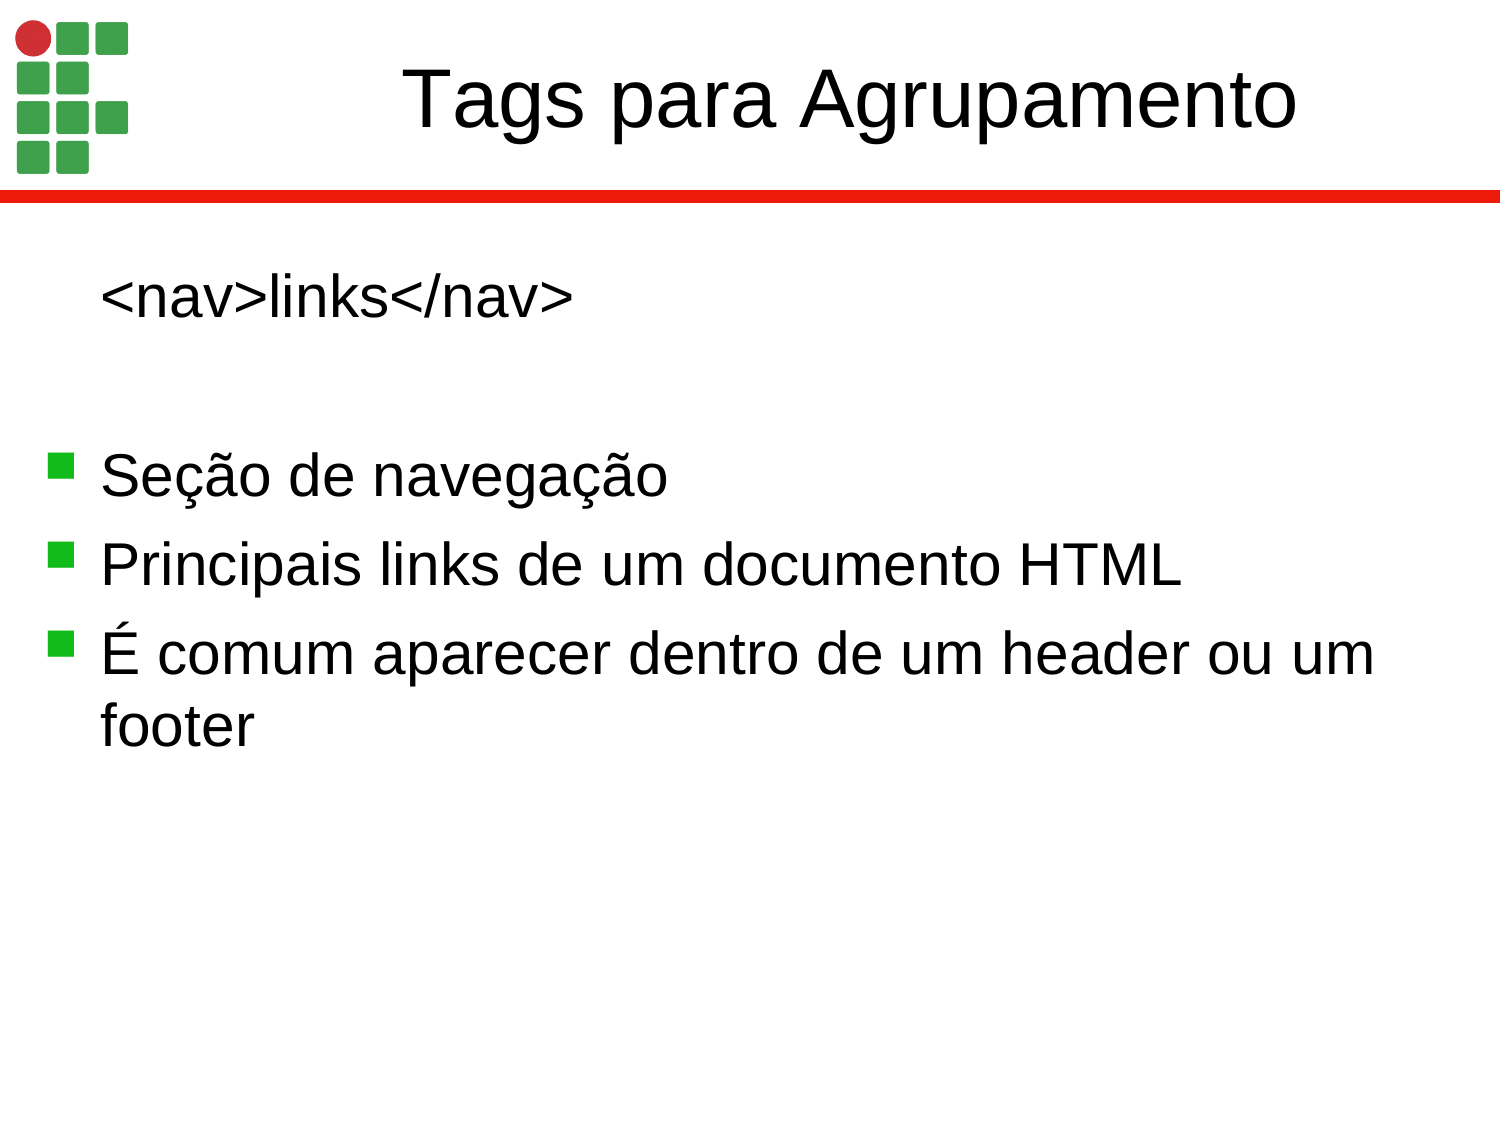

# Tags para Agrupamento
<nav>links</nav>
Seção de navegação
Principais links de um documento HTML
É comum aparecer dentro de um header ou um footer